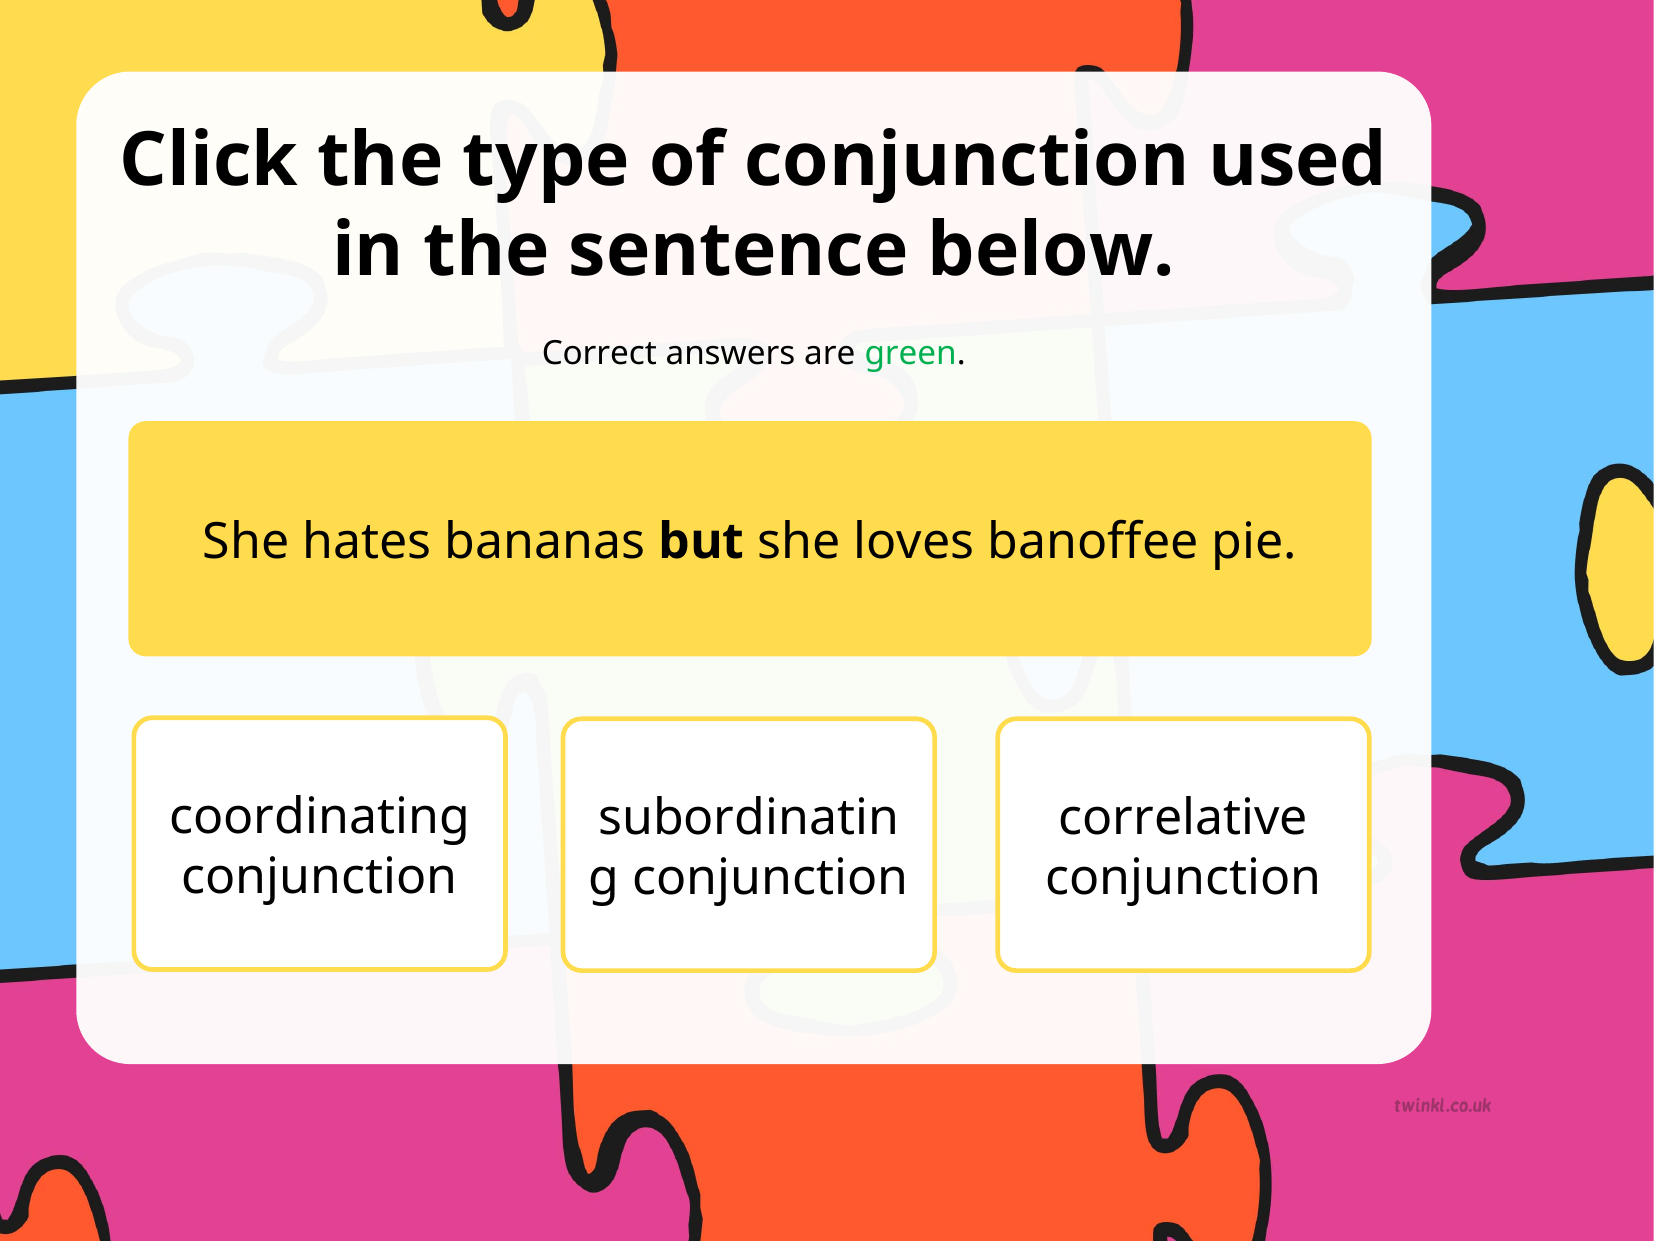

Click the type of conjunction used in the sentence below.
Correct answers are green.
She hates bananas but she loves banoffee pie.
coordinating
conjunction
subordinating conjunction
correlative conjunction